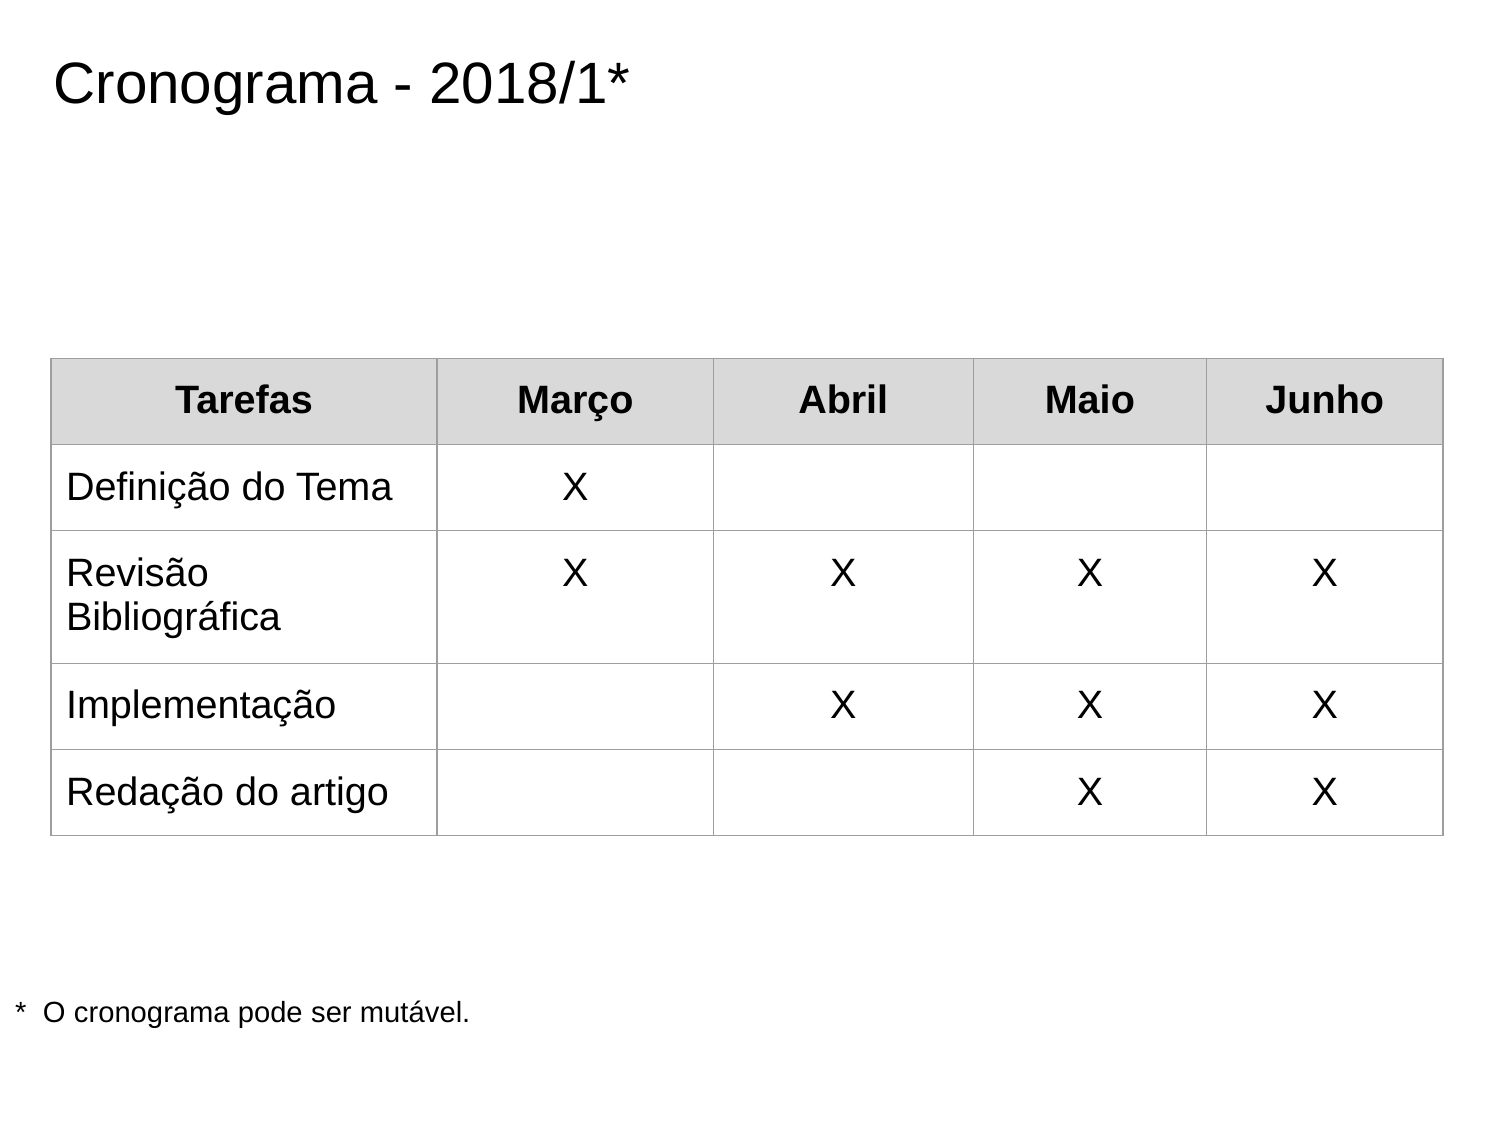

# Cronograma - 2018/1*
| Tarefas | Março | Abril | Maio | Junho |
| --- | --- | --- | --- | --- |
| Definição do Tema | X | | | |
| Revisão Bibliográfica | X | X | X | X |
| Implementação | | X | X | X |
| Redação do artigo | | | X | X |
* O cronograma pode ser mutável.